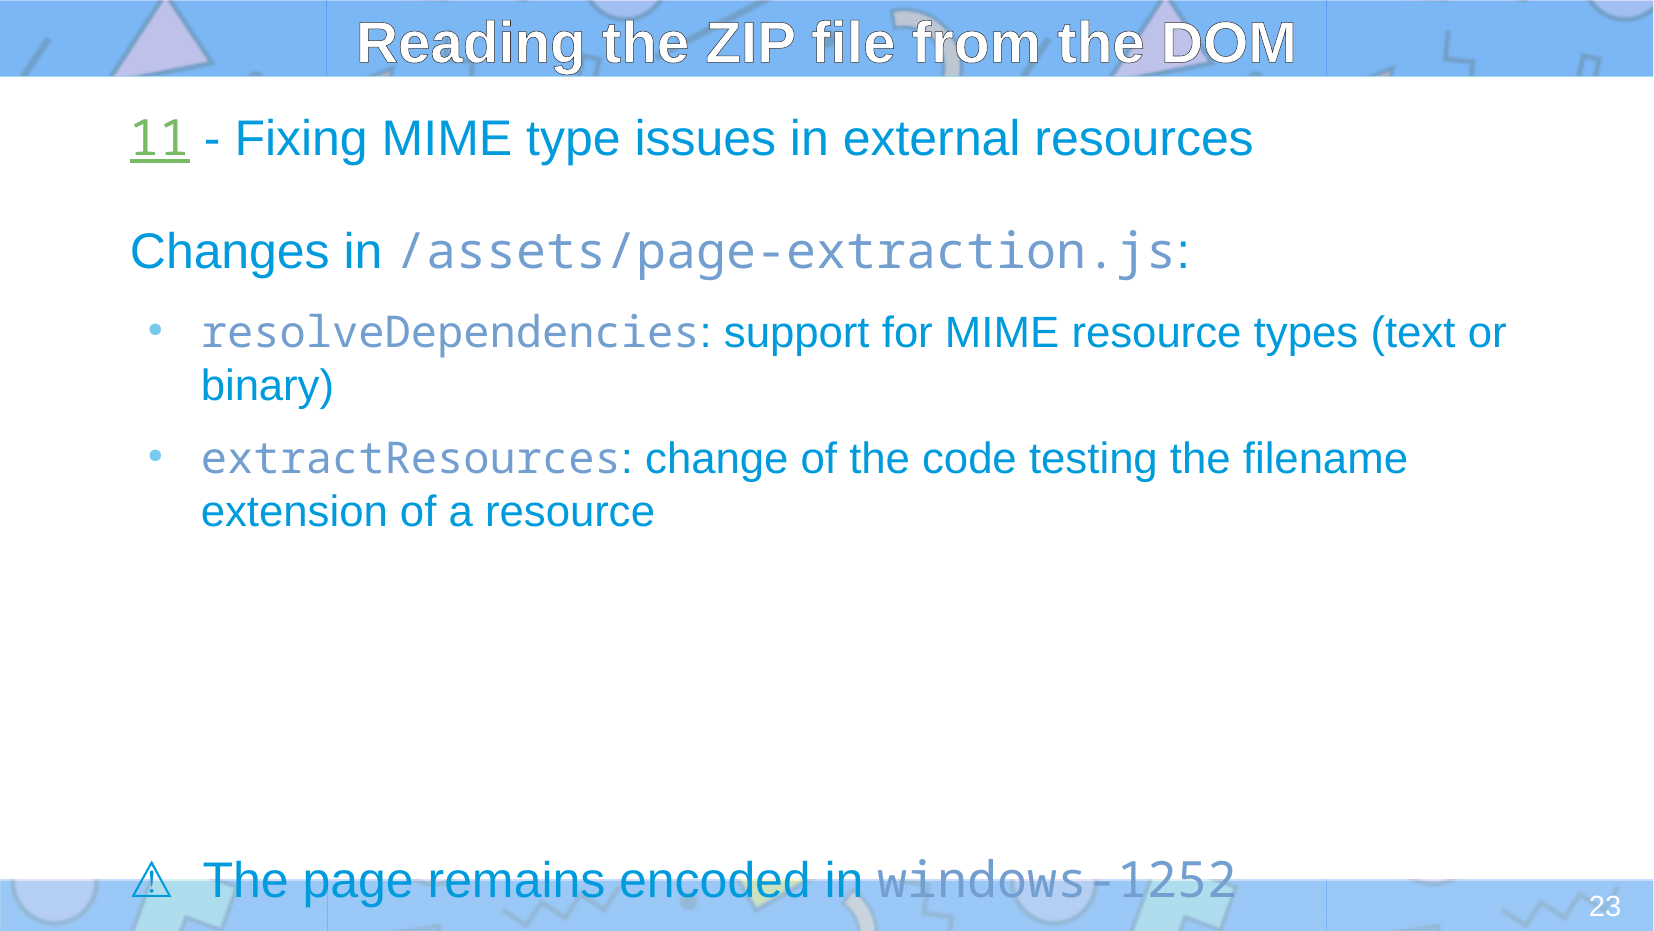

# Reading the ZIP file from the DOM
11 - Fixing MIME type issues in external resources
Changes in /assets/page-extraction.js:
resolveDependencies: support for MIME resource types (text or binary)
extractResources: change of the code testing the filename extension of a resource
⚠️ The page remains encoded in windows-1252
23